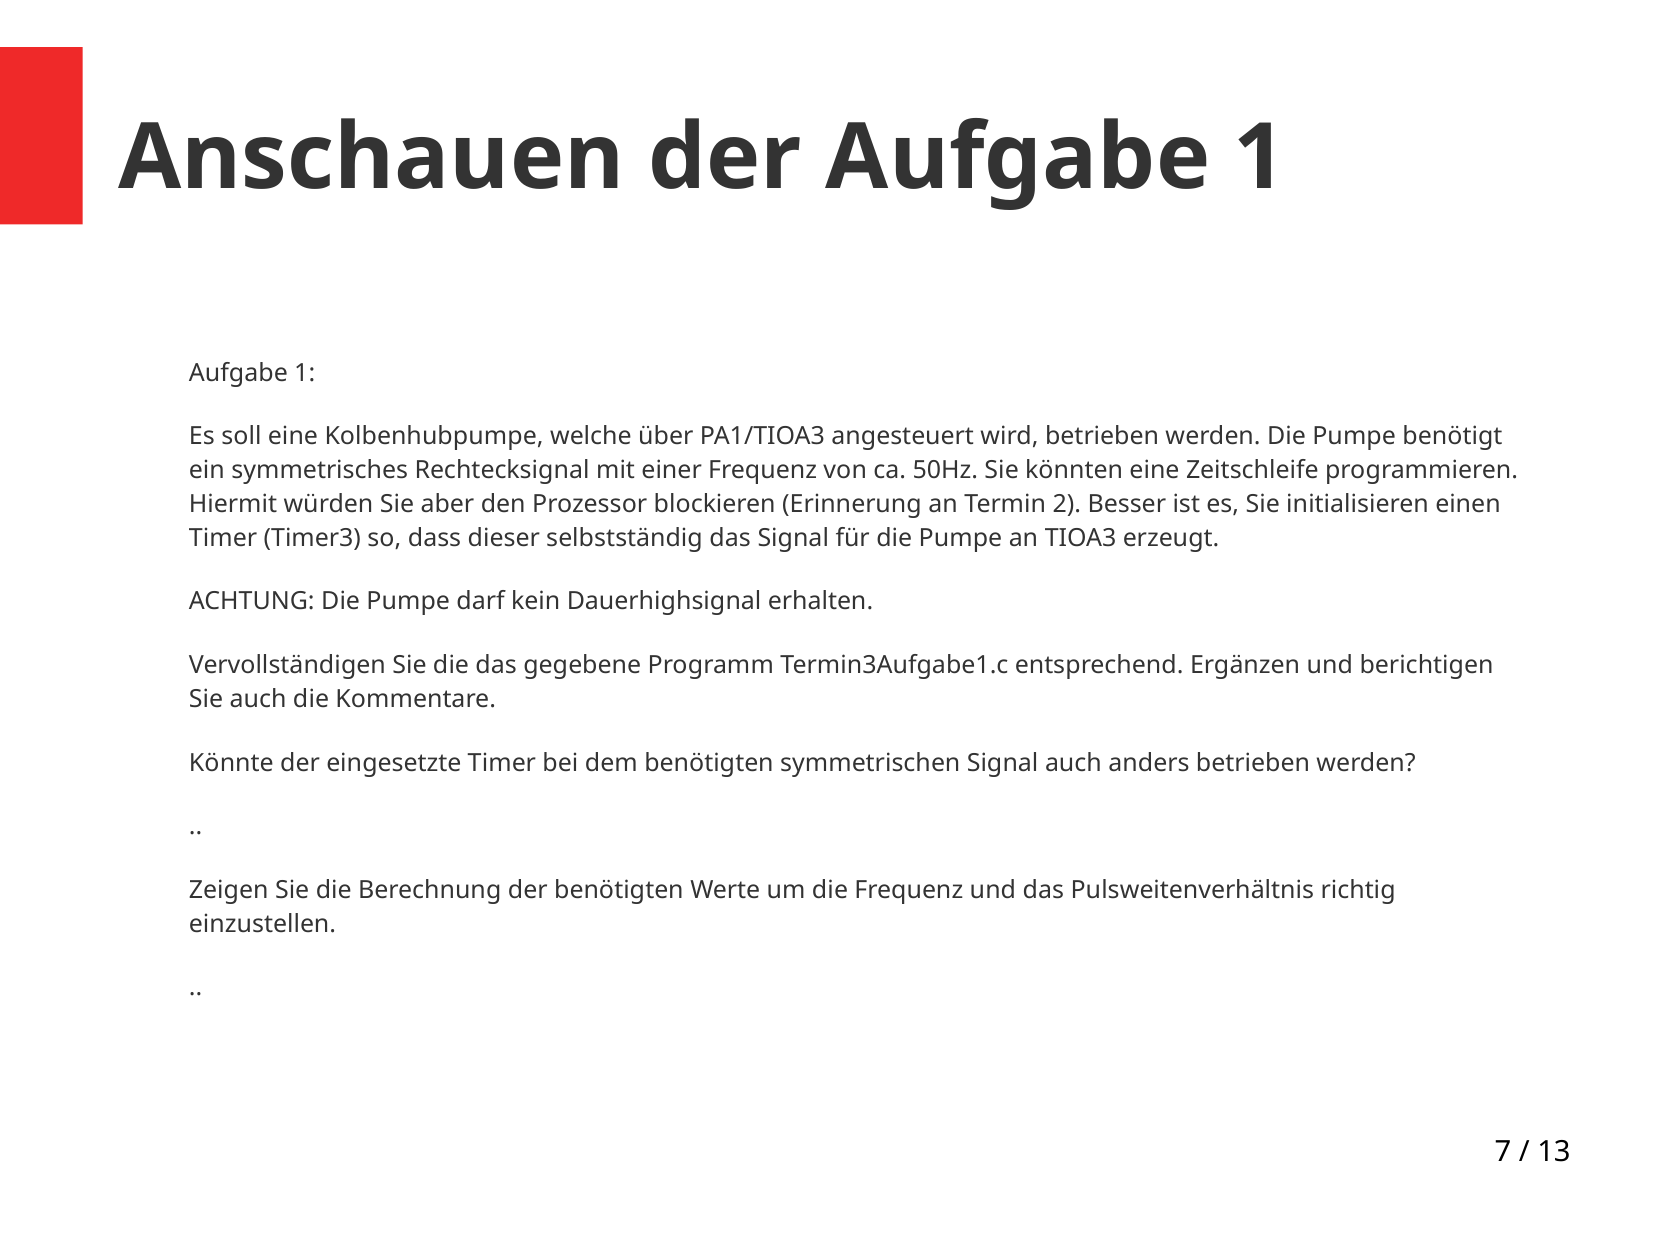

# Anschauen der Aufgabe 1
Aufgabe 1:
Es soll eine Kolbenhubpumpe, welche über PA1/TIOA3 angesteuert wird, betrieben werden. Die Pumpe benötigt ein symmetrisches Rechtecksignal mit einer Frequenz von ca. 50Hz. Sie könnten eine Zeitschleife programmieren. Hiermit würden Sie aber den Prozessor blockieren (Erinnerung an Termin 2). Besser ist es, Sie initialisieren einen Timer (Timer3) so, dass dieser selbstständig das Signal für die Pumpe an TIOA3 erzeugt.
ACHTUNG: Die Pumpe darf kein Dauerhighsignal erhalten.
Vervollständigen Sie die das gegebene Programm Termin3Aufgabe1.c entsprechend. Ergänzen und berichtigen Sie auch die Kommentare.
Könnte der eingesetzte Timer bei dem benötigten symmetrischen Signal auch anders betrieben werden?
..
Zeigen Sie die Berechnung der benötigten Werte um die Frequenz und das Pulsweitenverhältnis richtig einzustellen.
..
7